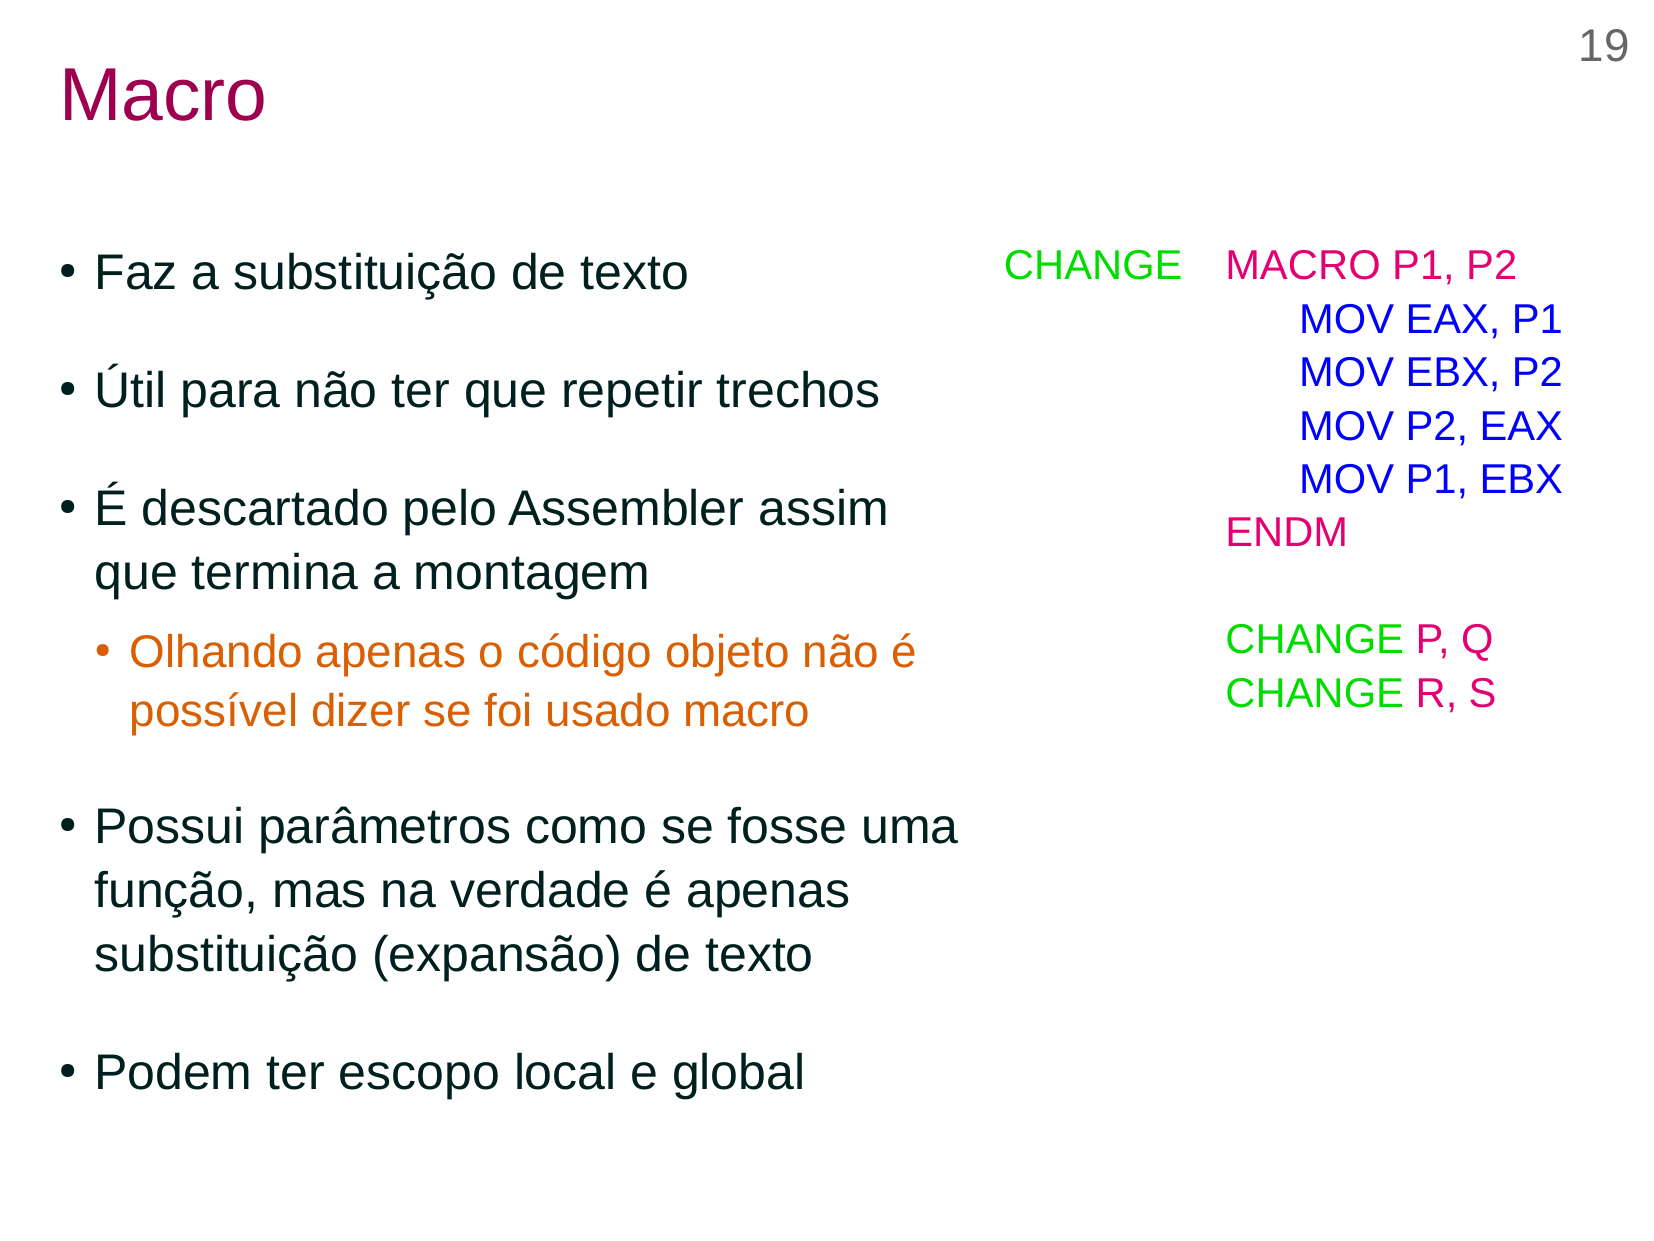

19
# Macro
CHANGE	MACRO P1, P2
				MOV EAX, P1
				MOV EBX, P2
				MOV P2, EAX
				MOV P1, EBX
			ENDM
			CHANGE P, Q
			CHANGE R, S
Faz a substituição de texto
Útil para não ter que repetir trechos
É descartado pelo Assembler assim que termina a montagem
Olhando apenas o código objeto não é possível dizer se foi usado macro
Possui parâmetros como se fosse uma função, mas na verdade é apenas substituição (expansão) de texto
Podem ter escopo local e global